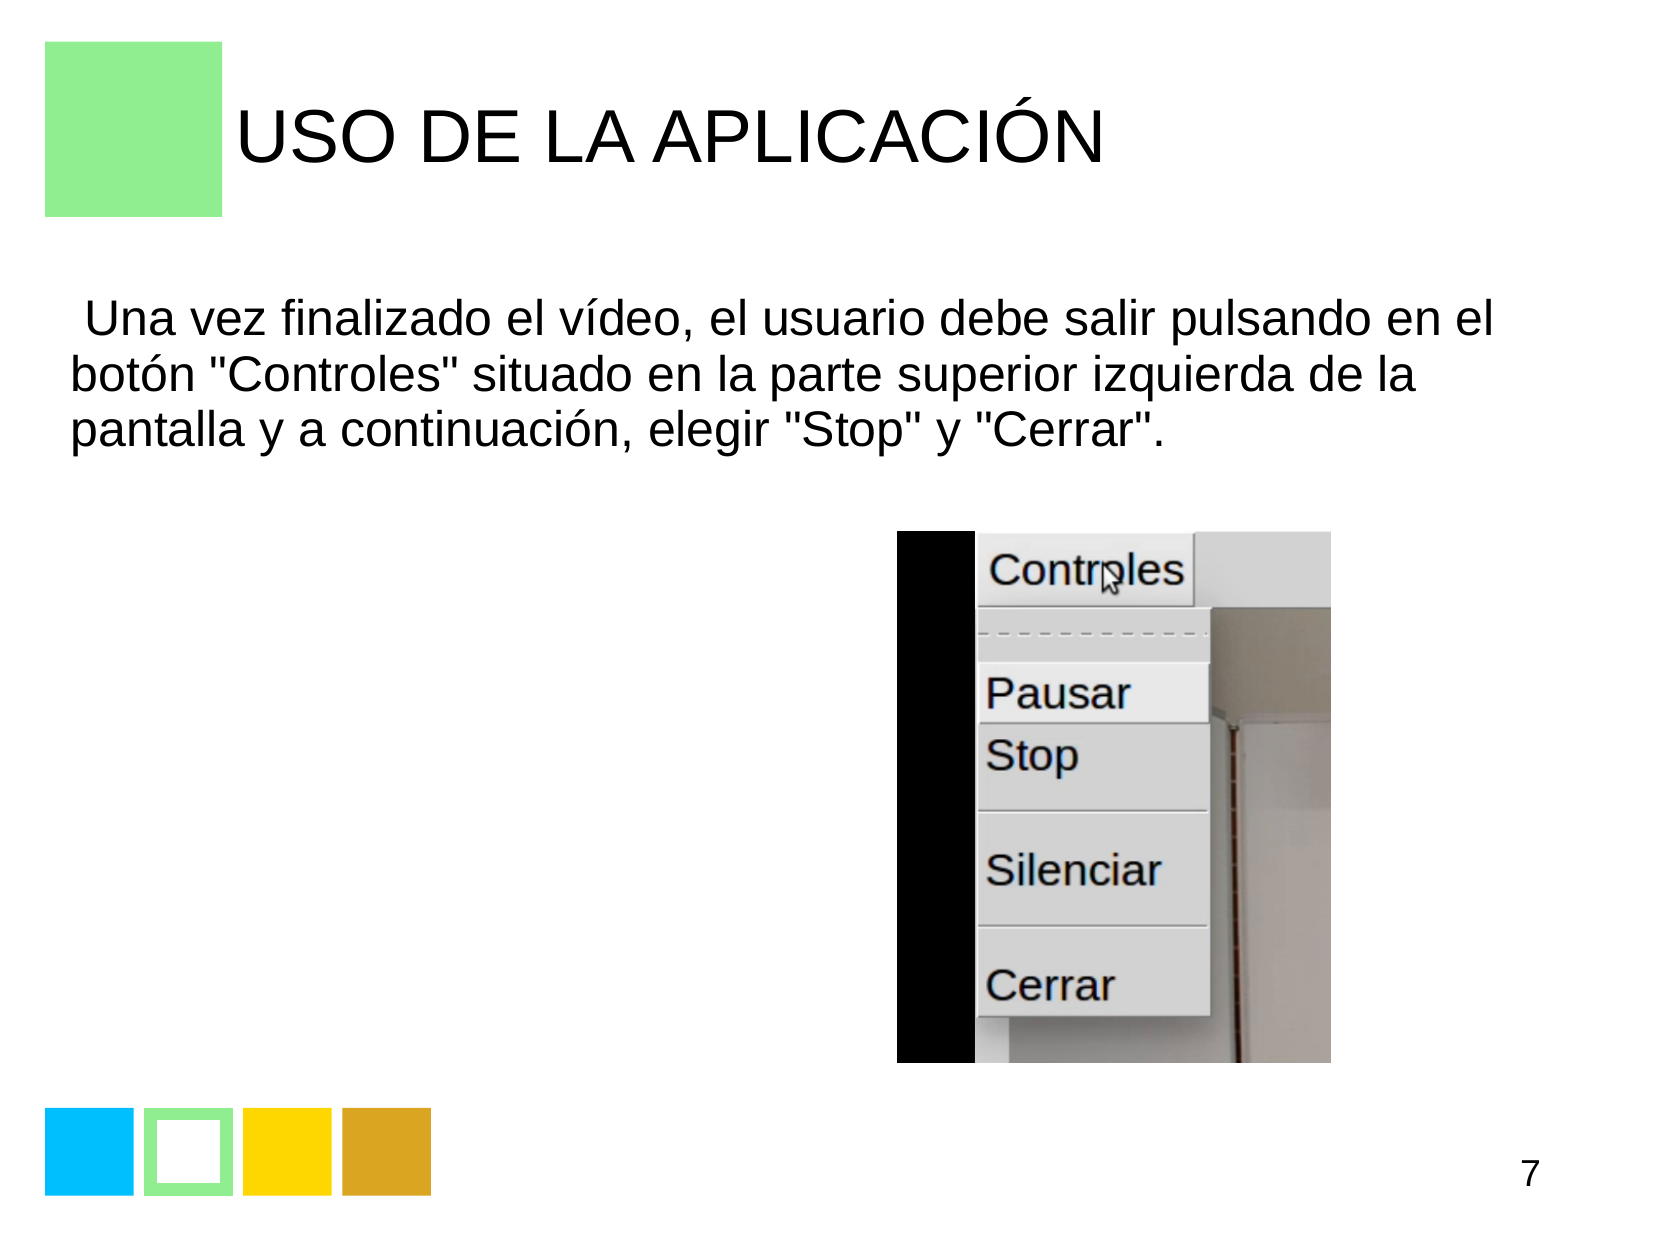

# USO DE LA APLICACIÓN
 Una vez finalizado el vídeo, el usuario debe salir pulsando en el botón "Controles" situado en la parte superior izquierda de la pantalla y a continuación, elegir "Stop" y "Cerrar".